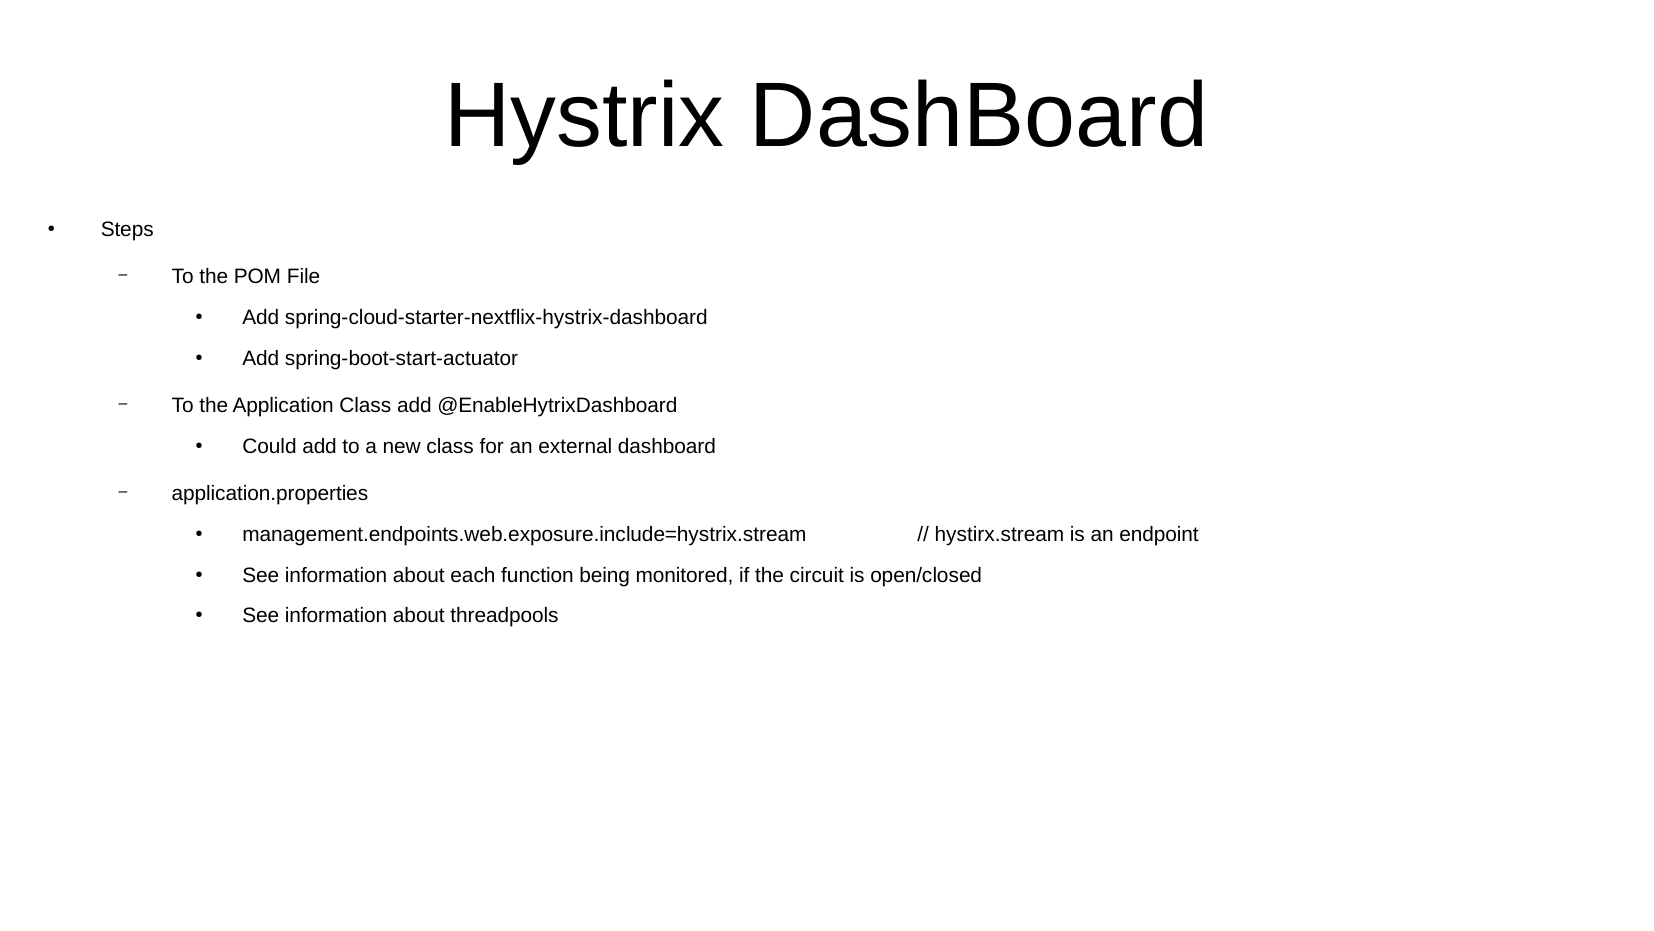

# Hystrix DashBoard
Steps
To the POM File
Add spring-cloud-starter-nextflix-hystrix-dashboard
Add spring-boot-start-actuator
To the Application Class add @EnableHytrixDashboard
Could add to a new class for an external dashboard
application.properties
management.endpoints.web.exposure.include=hystrix.stream		// hystirx.stream is an endpoint
See information about each function being monitored, if the circuit is open/closed
See information about threadpools